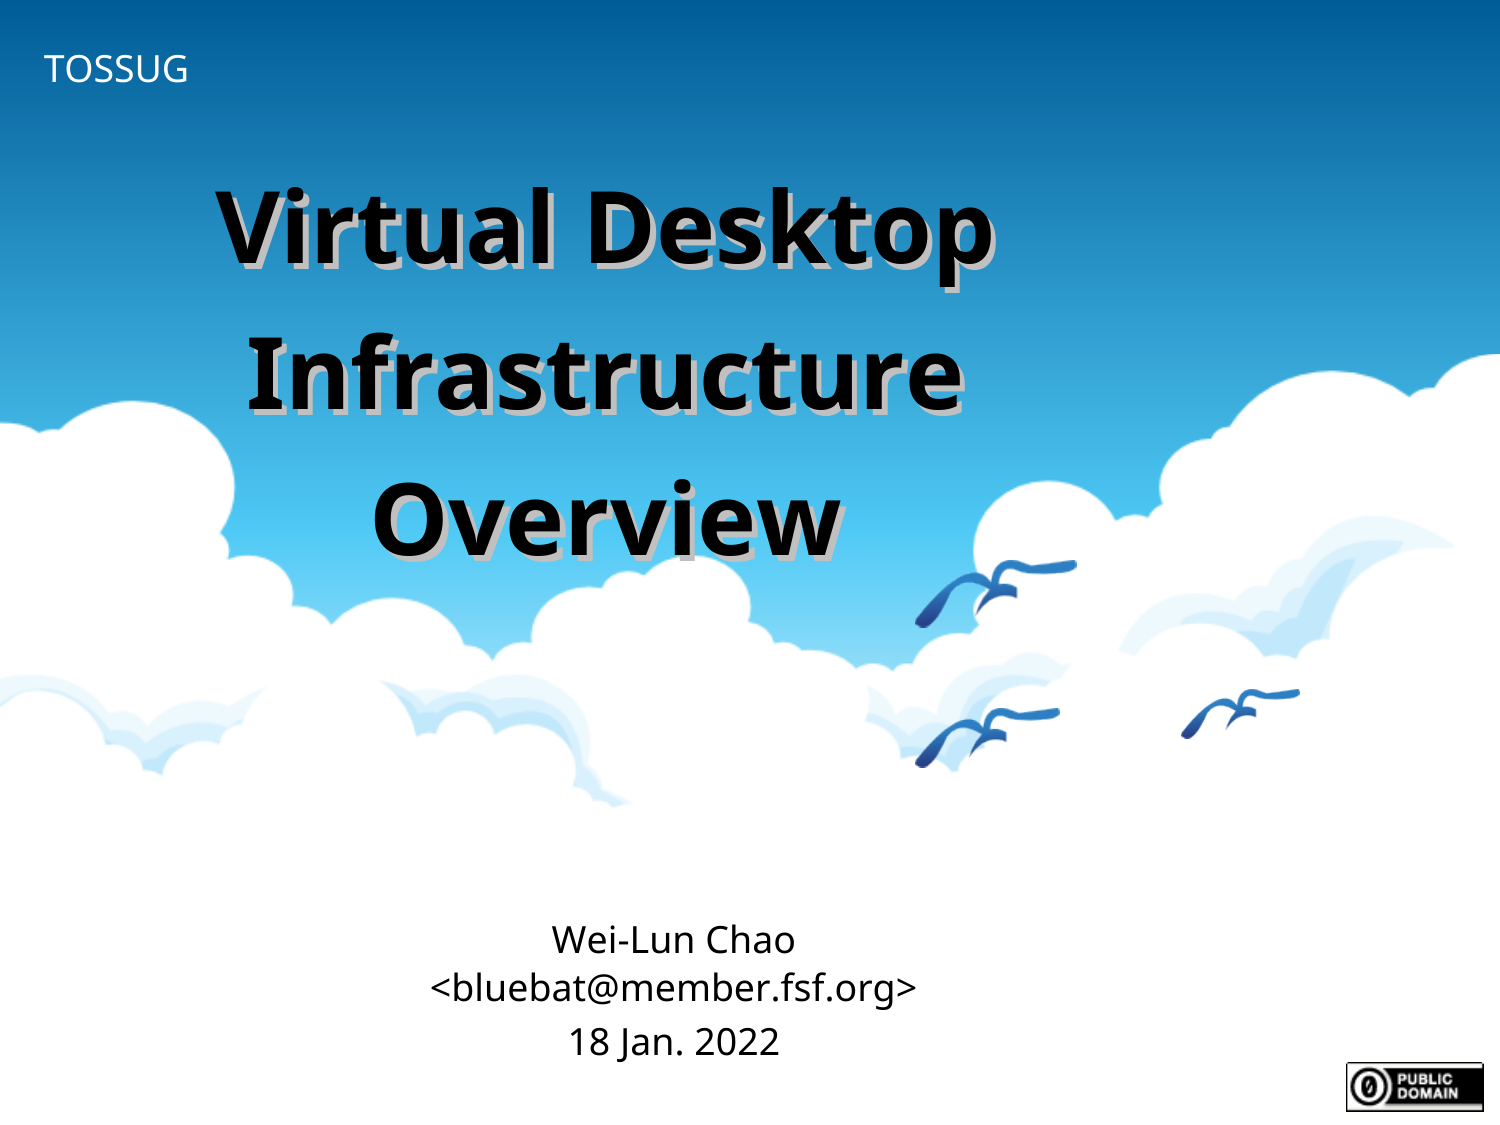

TOSSUG
# Virtual Desktop Infrastructure Overview
Wei-Lun Chao <bluebat@member.fsf.org>
18 Jan. 2022